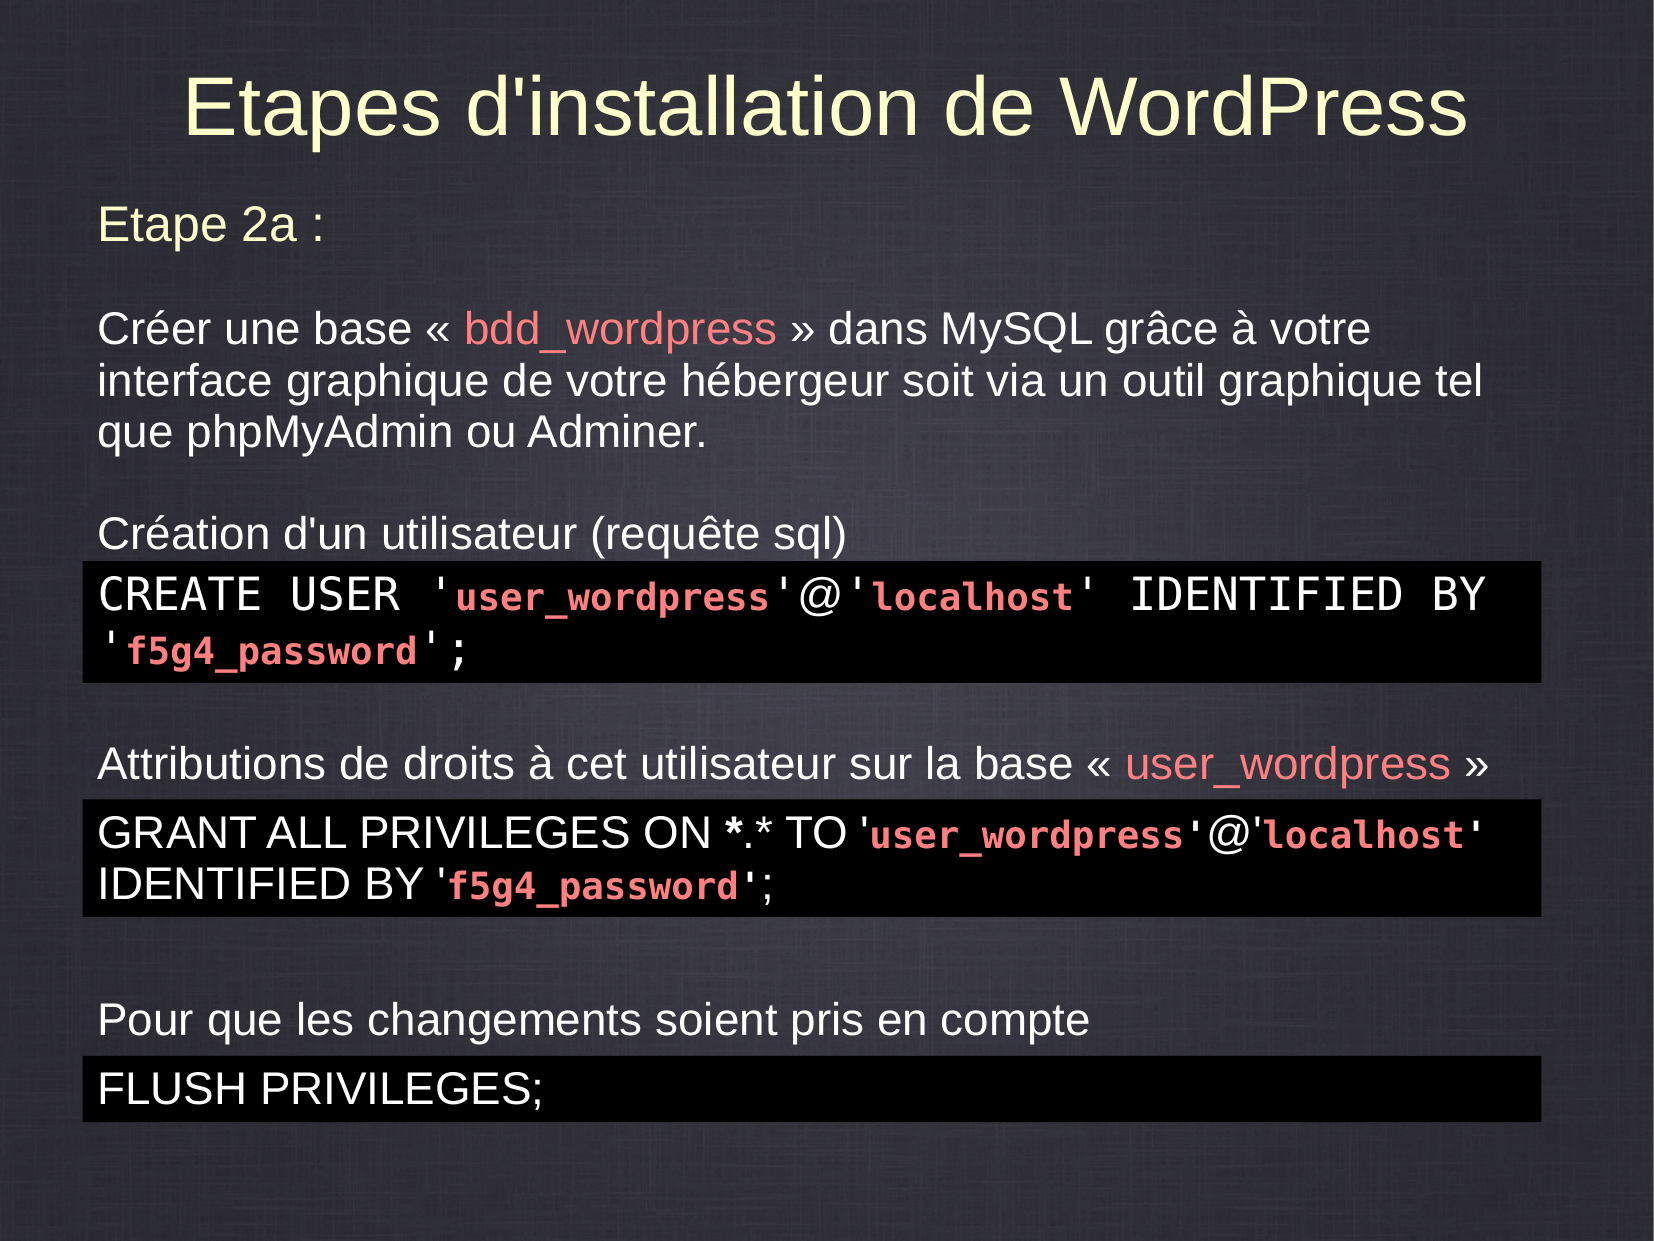

Etapes d'installation de WordPress
Etape 2a :
Créer une base « bdd_wordpress » dans MySQL grâce à votre interface graphique de votre hébergeur soit via un outil graphique tel que phpMyAdmin ou Adminer.
Création d'un utilisateur (requête sql)
Attributions de droits à cet utilisateur sur la base « user_wordpress »
Pour que les changements soient pris en compte
CREATE USER 'user_wordpress'@'localhost' IDENTIFIED BY 'f5g4_password';
GRANT ALL PRIVILEGES ON *.* TO 'user_wordpress'@'localhost' IDENTIFIED BY 'f5g4_password';
FLUSH PRIVILEGES;